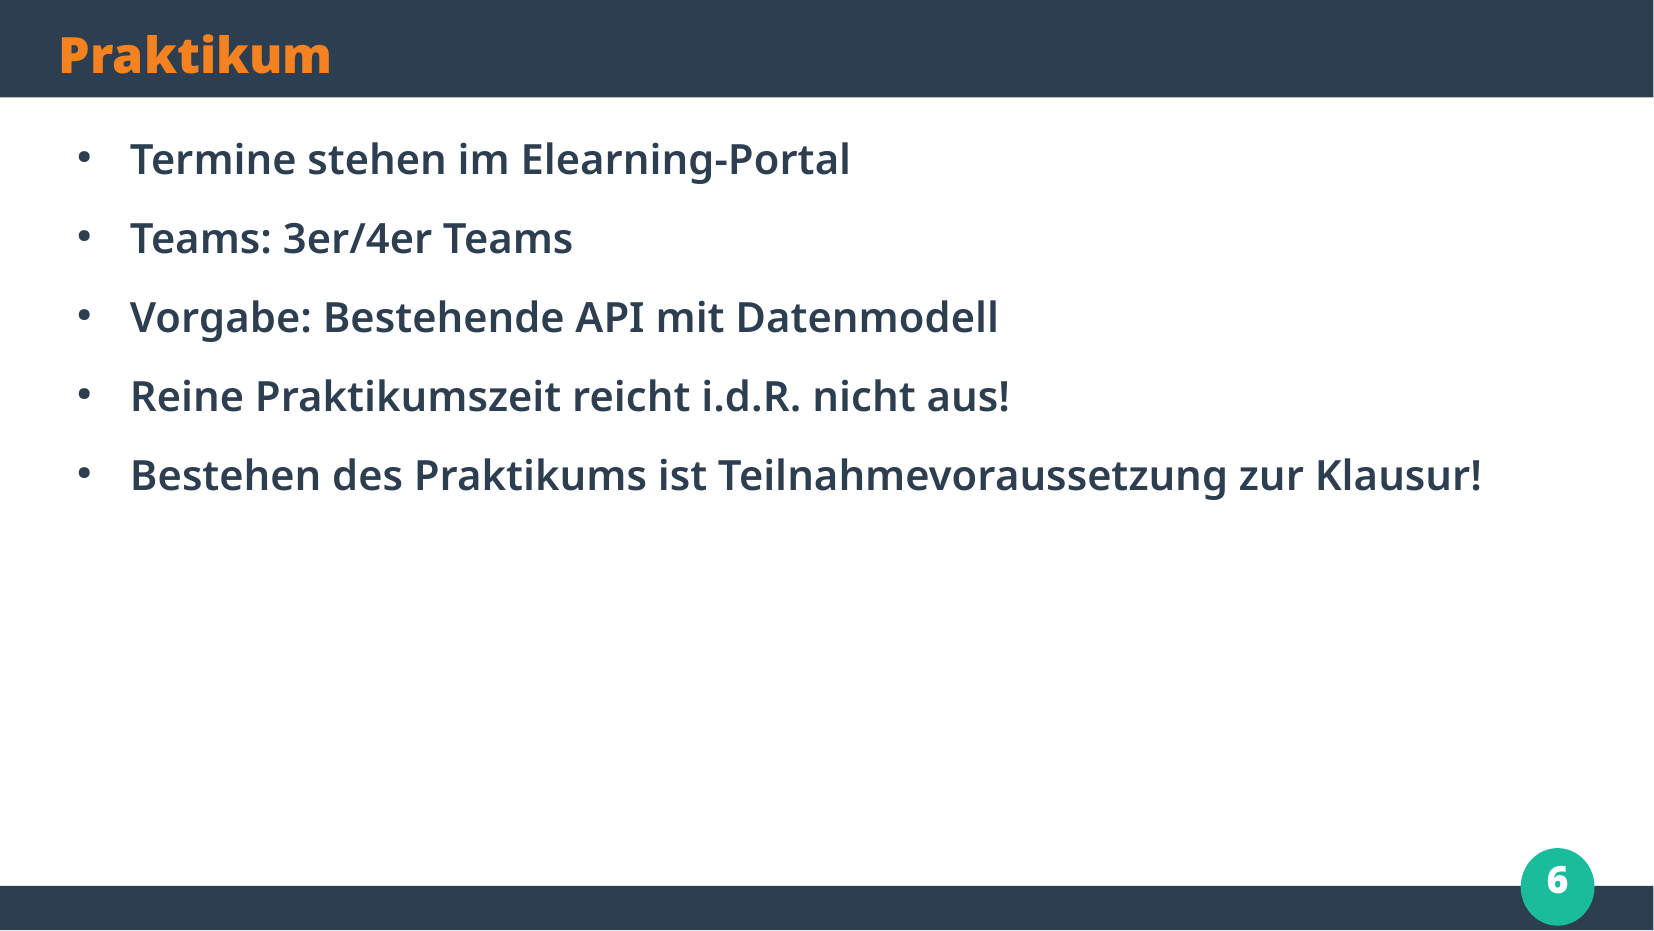

# Praktikum
Termine stehen im Elearning-Portal
Teams: 3er/4er Teams
Vorgabe: Bestehende API mit Datenmodell
Reine Praktikumszeit reicht i.d.R. nicht aus!
Bestehen des Praktikums ist Teilnahmevoraussetzung zur Klausur!
6